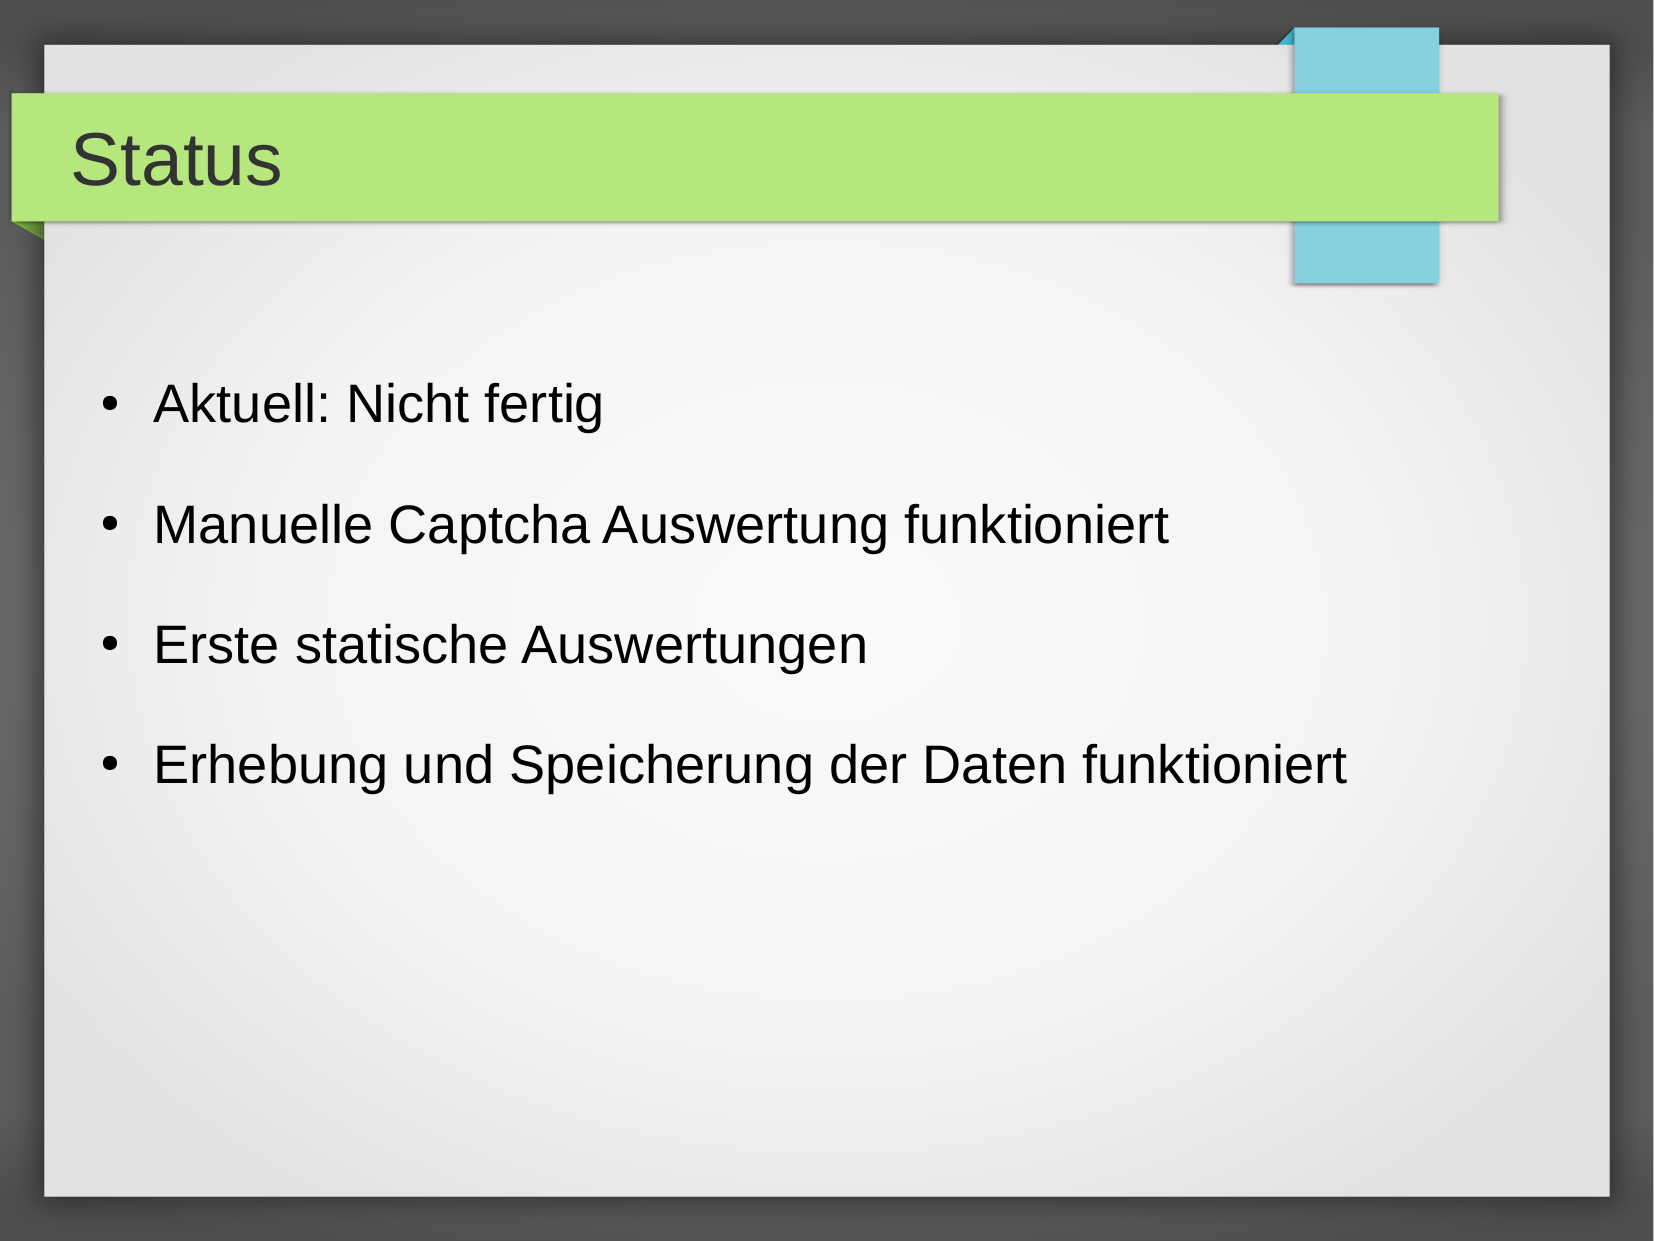

# Status
Aktuell: Nicht fertig
Manuelle Captcha Auswertung funktioniert
Erste statische Auswertungen
Erhebung und Speicherung der Daten funktioniert